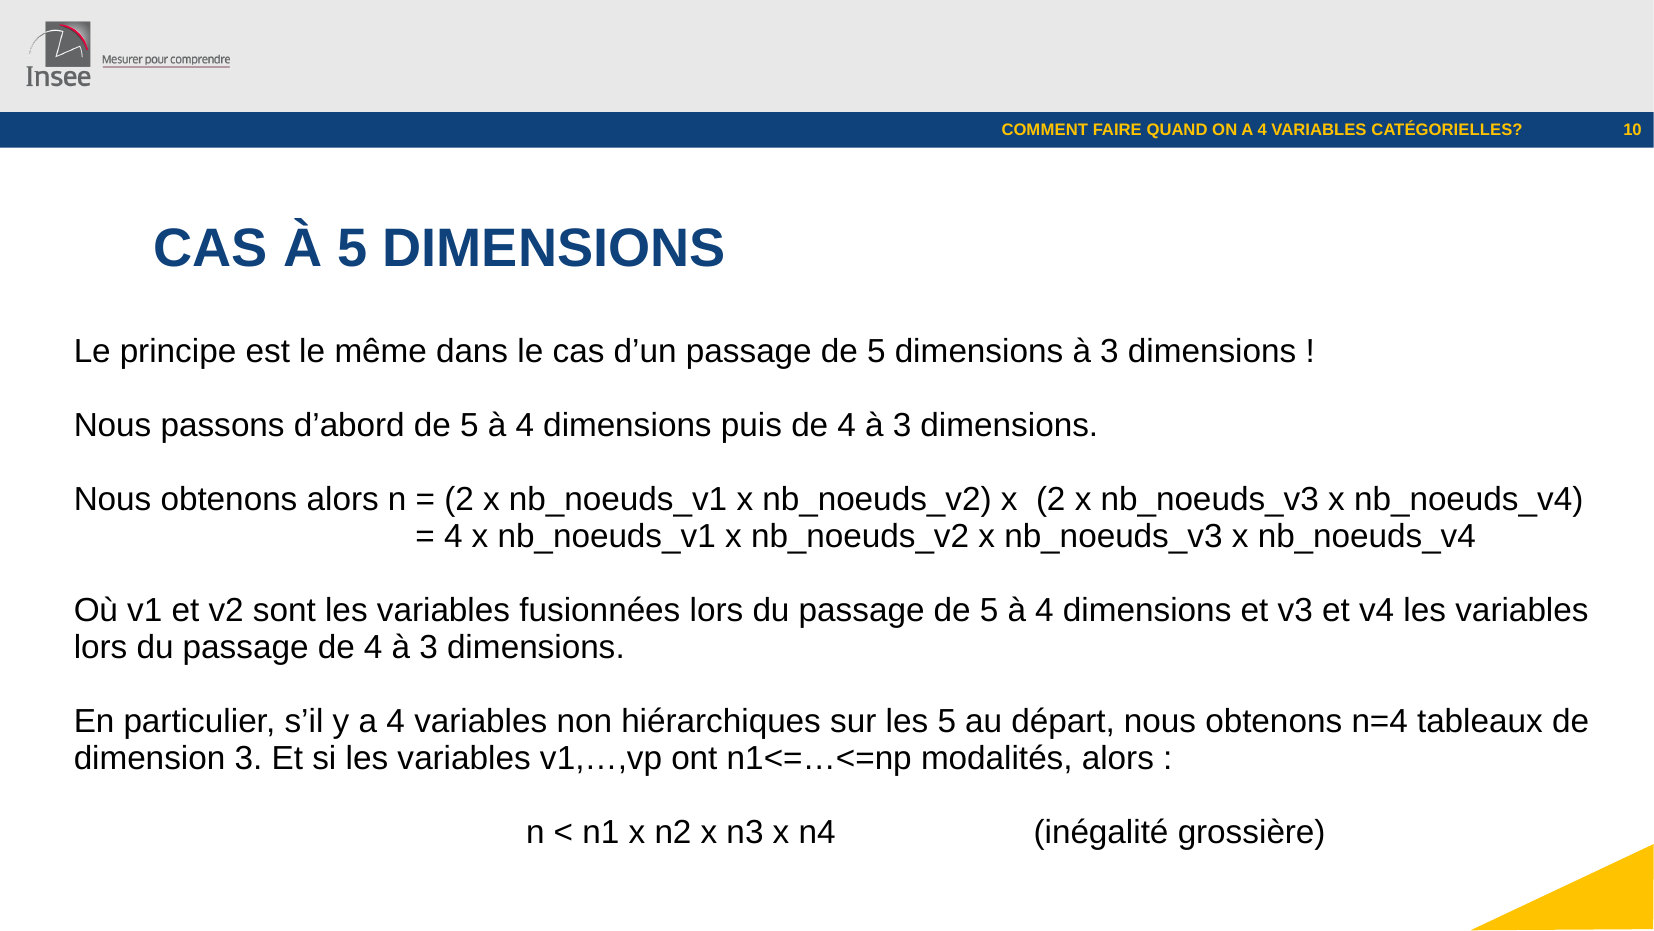

#
Comment faire quand on a 4 variables catégorielles?
10
Cas à 5 dimensions
Le principe est le même dans le cas d’un passage de 5 dimensions à 3 dimensions !
Nous passons d’abord de 5 à 4 dimensions puis de 4 à 3 dimensions.
Nous obtenons alors n = (2 x nb_noeuds_v1 x nb_noeuds_v2) x (2 x nb_noeuds_v3 x nb_noeuds_v4)
				 = 4 x nb_noeuds_v1 x nb_noeuds_v2 x nb_noeuds_v3 x nb_noeuds_v4
Où v1 et v2 sont les variables fusionnées lors du passage de 5 à 4 dimensions et v3 et v4 les variables lors du passage de 4 à 3 dimensions.
En particulier, s’il y a 4 variables non hiérarchiques sur les 5 au départ, nous obtenons n=4 tableaux de dimension 3. Et si les variables v1,…,vp ont n1<=…<=np modalités, alors :
						 n < n1 x n2 x n3 x n4 			(inégalité grossière)